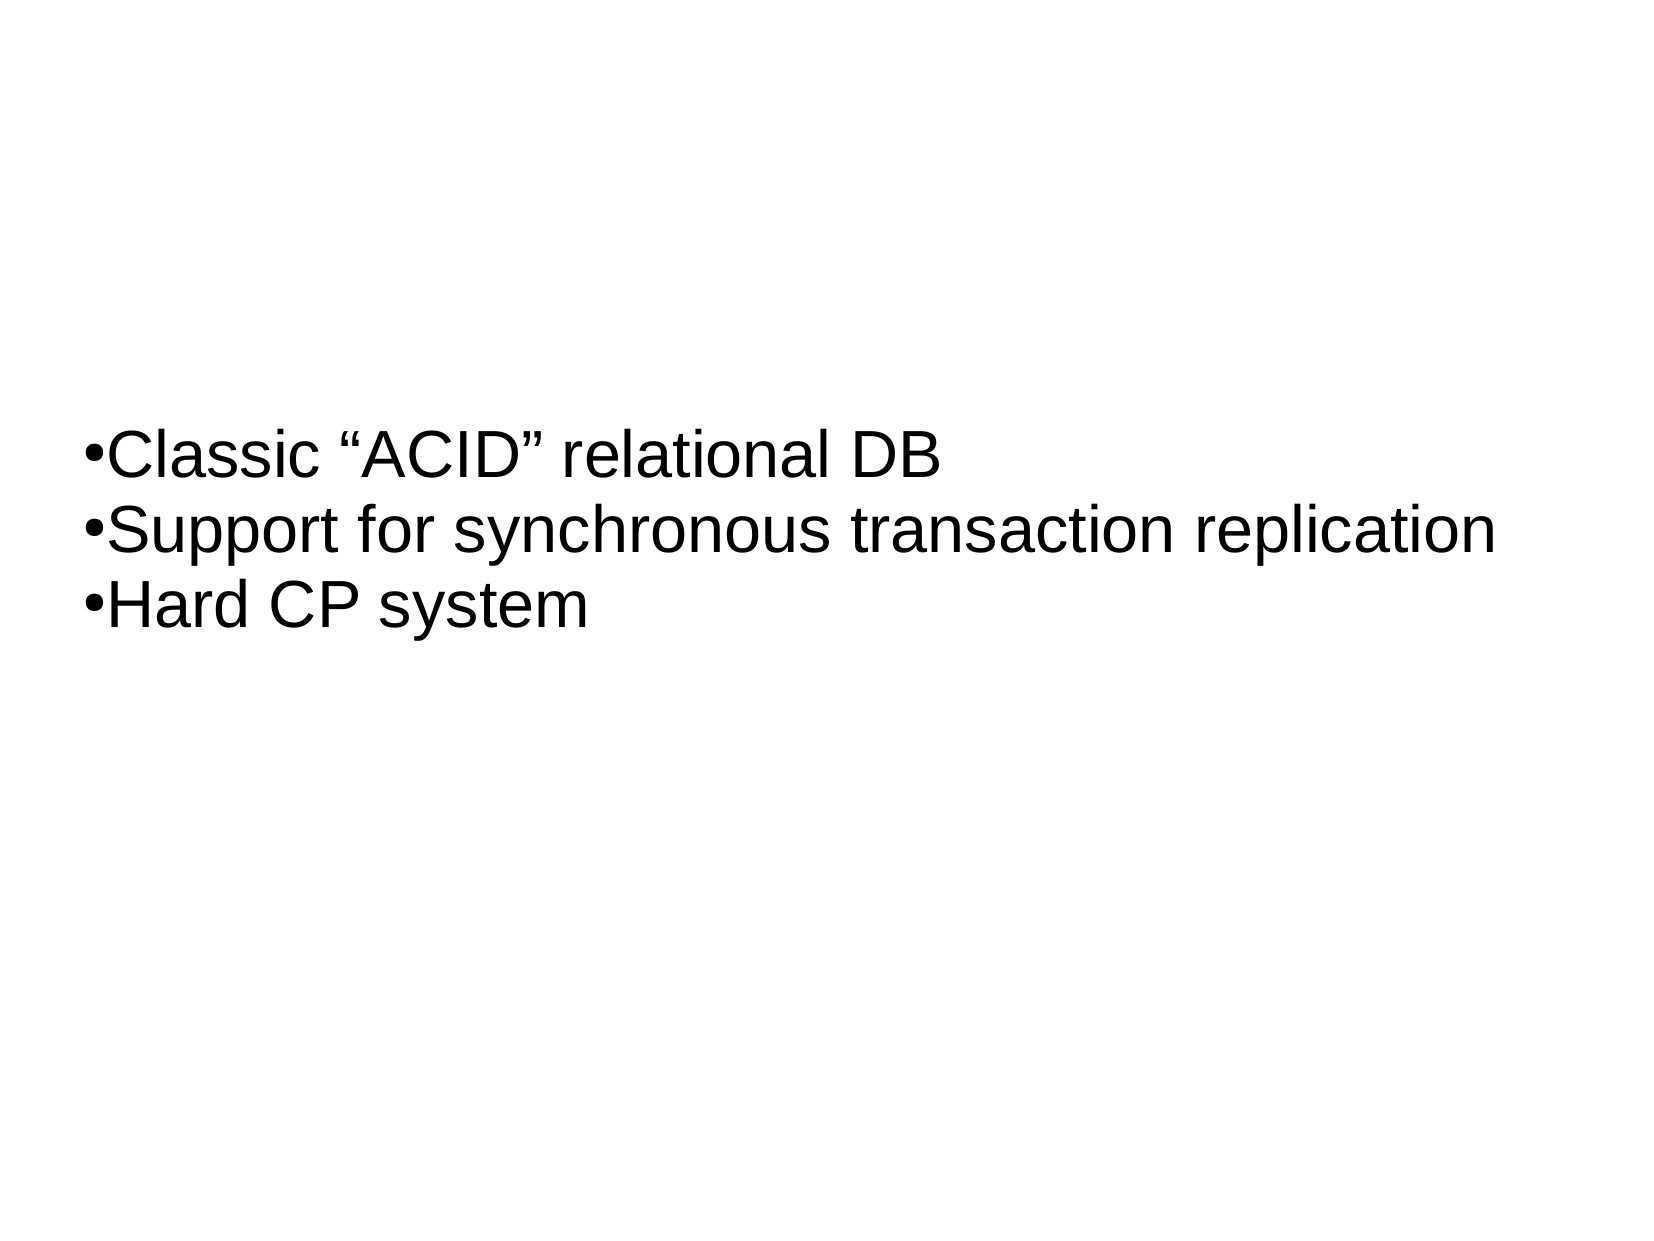

# Classic “ACID” relational DB
Support for synchronous transaction replication
Hard CP system